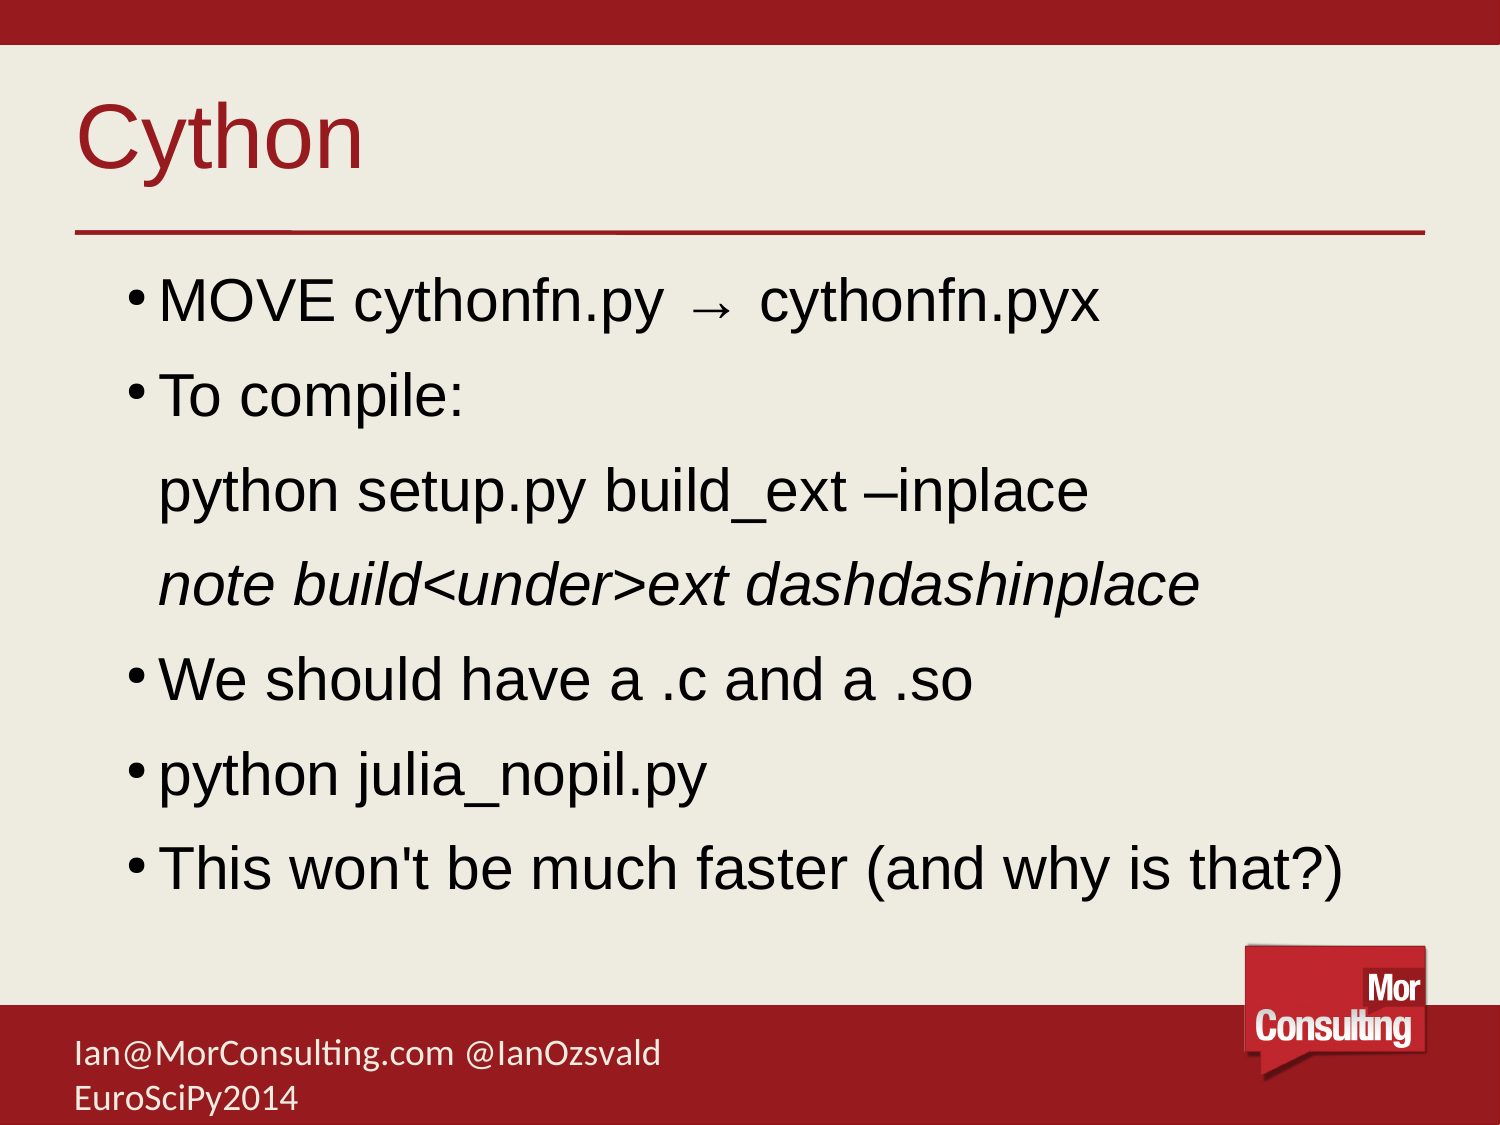

# Cython
MOVE cythonfn.py → cythonfn.pyx
To compile:
python setup.py build_ext –inplace
note build<under>ext dashdashinplace
We should have a .c and a .so
python julia_nopil.py
This won't be much faster (and why is that?)